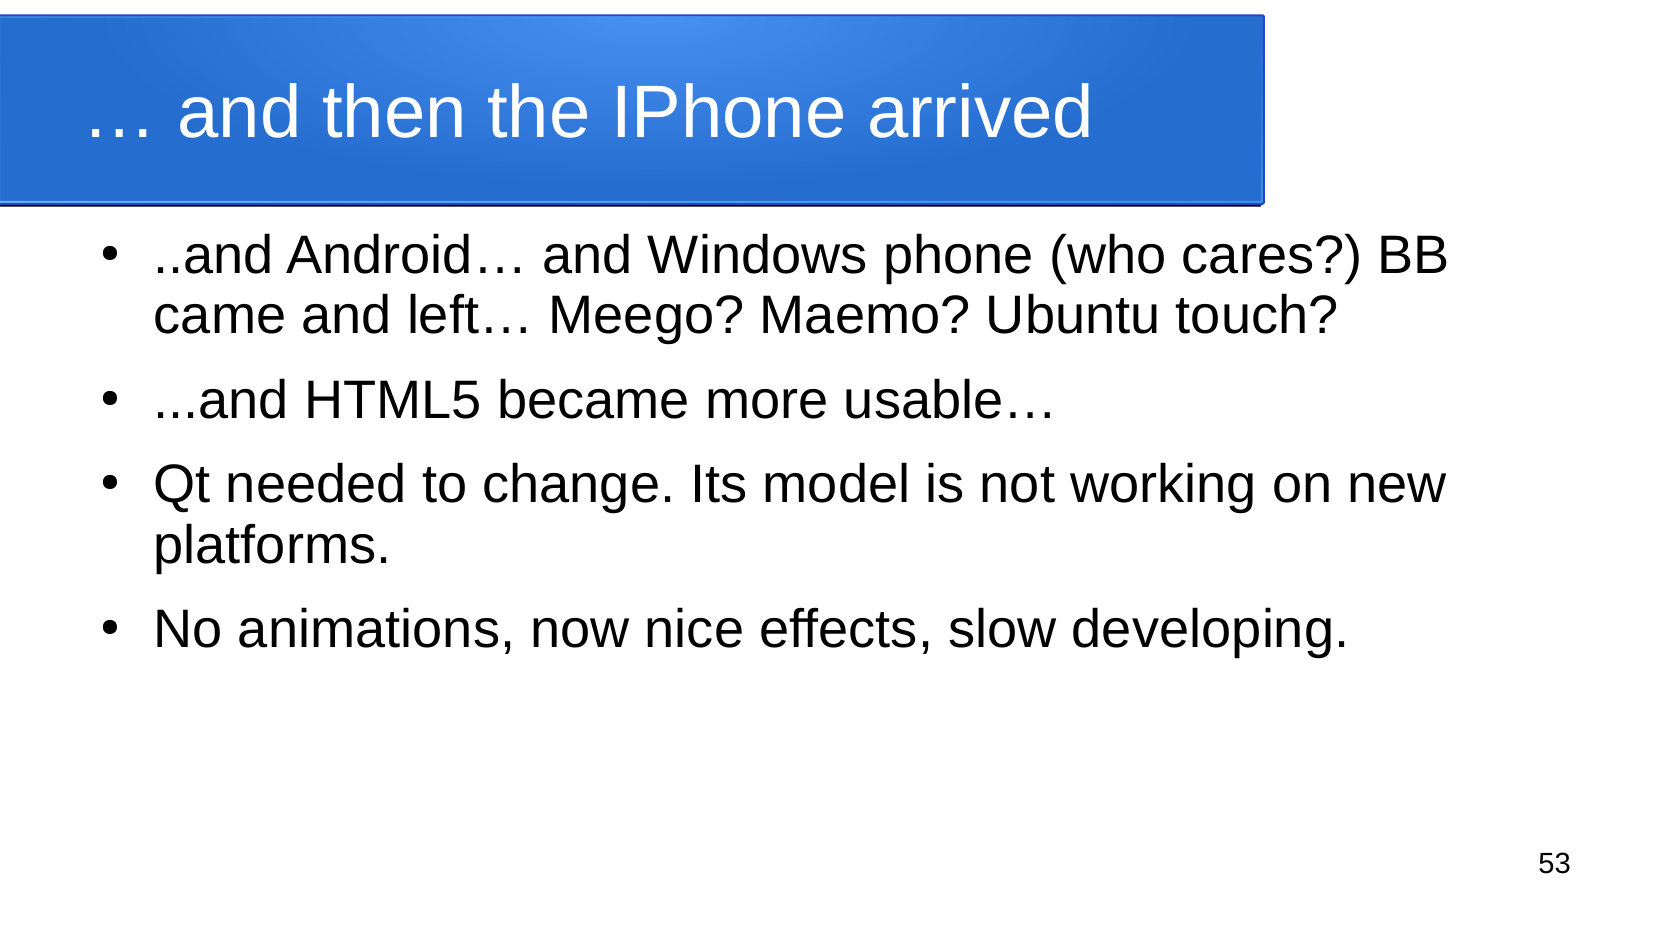

# … and then the IPhone arrived
..and Android… and Windows phone (who cares?) BB came and left… Meego? Maemo? Ubuntu touch?
...and HTML5 became more usable…
Qt needed to change. Its model is not working on new platforms.
No animations, now nice effects, slow developing.
53